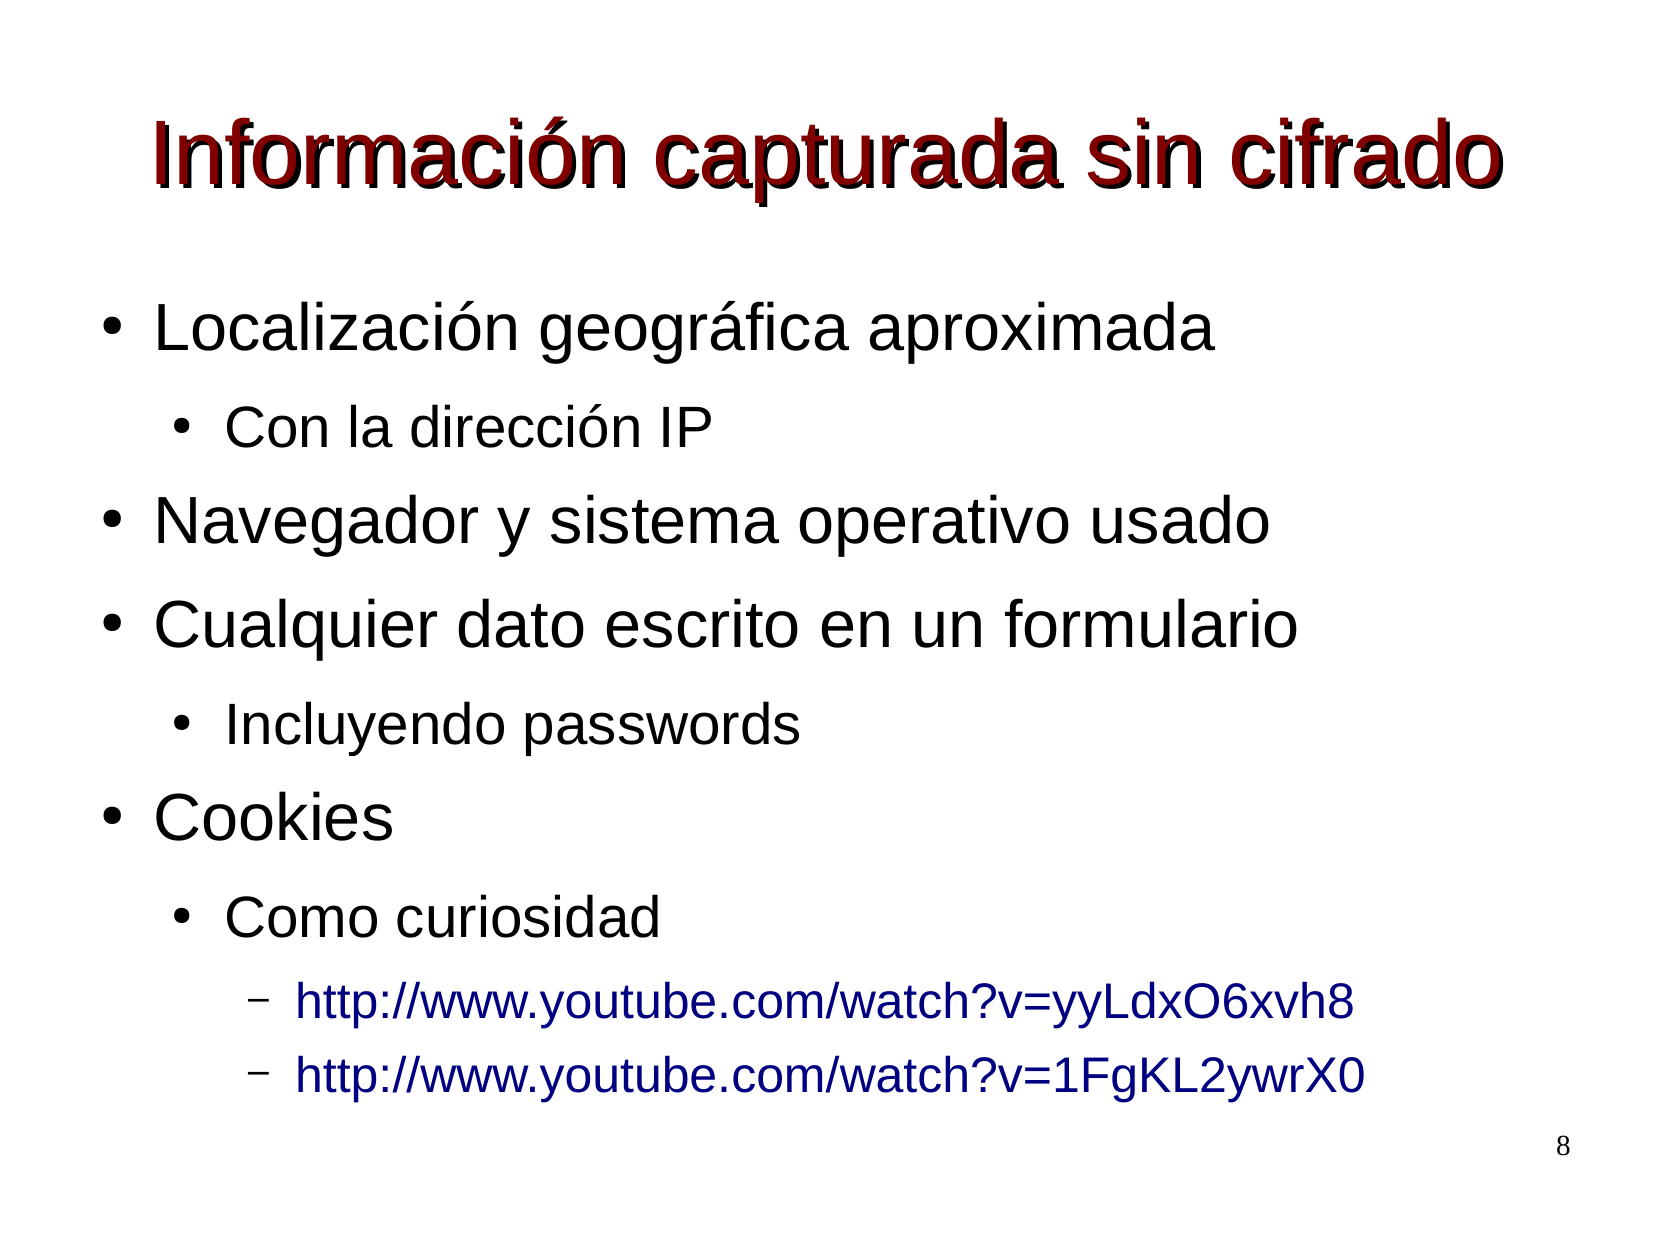

# Información capturada sin cifrado
Localización geográfica aproximada
Con la dirección IP
Navegador y sistema operativo usado
Cualquier dato escrito en un formulario
Incluyendo passwords
Cookies
Como curiosidad
http://www.youtube.com/watch?v=yyLdxO6xvh8
http://www.youtube.com/watch?v=1FgKL2ywrX0
8